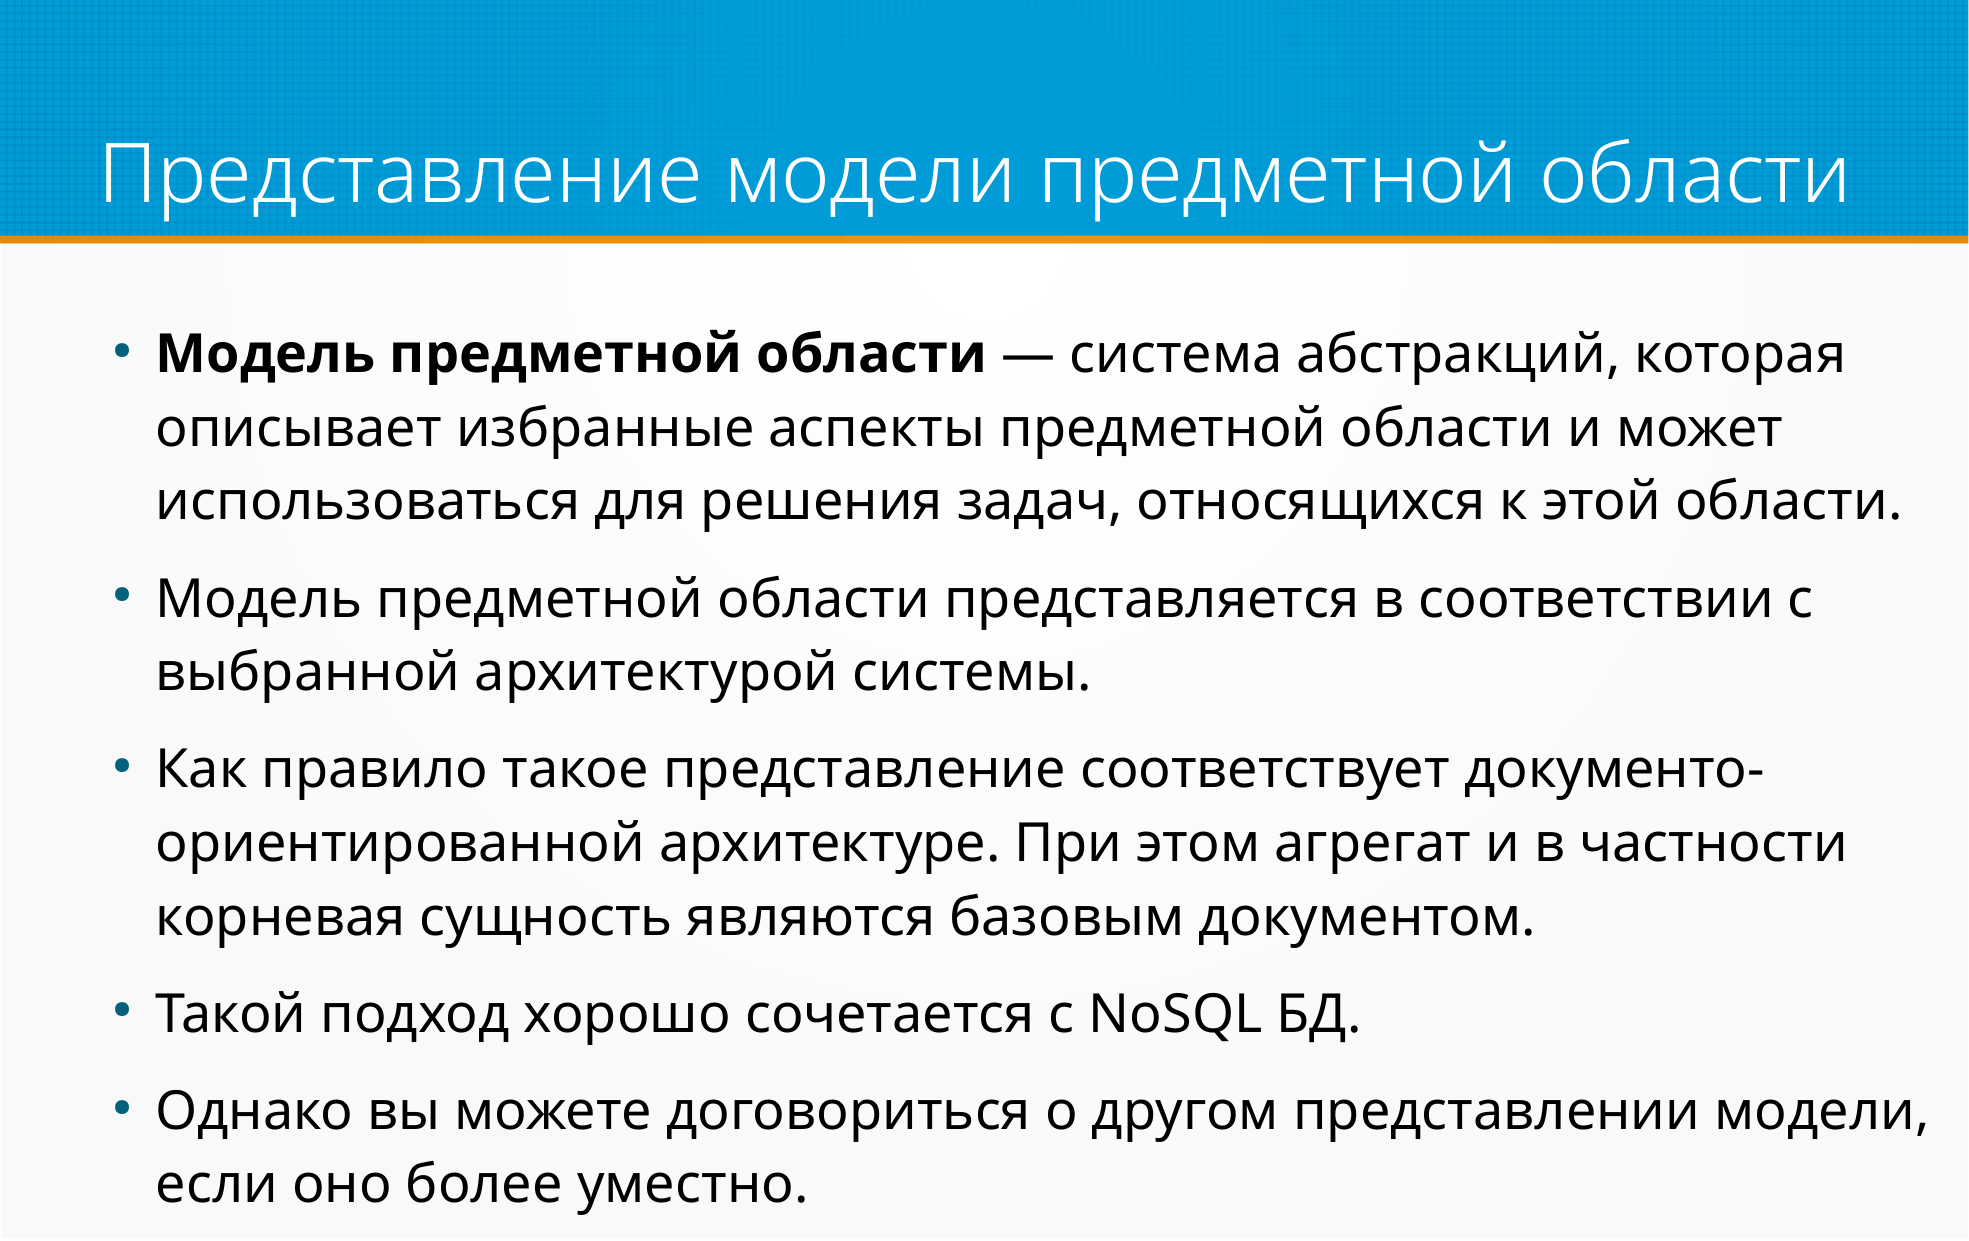

# Представление модели предметной области
Модель предметной области — система абстракций, которая описывает избранные аспекты предметной области и может использоваться для решения задач, относящихся к этой области.
Модель предметной области представляется в соответствии с выбранной архитектурой системы.
Как правило такое представление соответствует документо-ориентированной архитектуре. При этом агрегат и в частности корневая сущность являются базовым документом.
Такой подход хорошо сочетается с NoSQL БД.
Однако вы можете договориться о другом представлении модели, если оно более уместно.